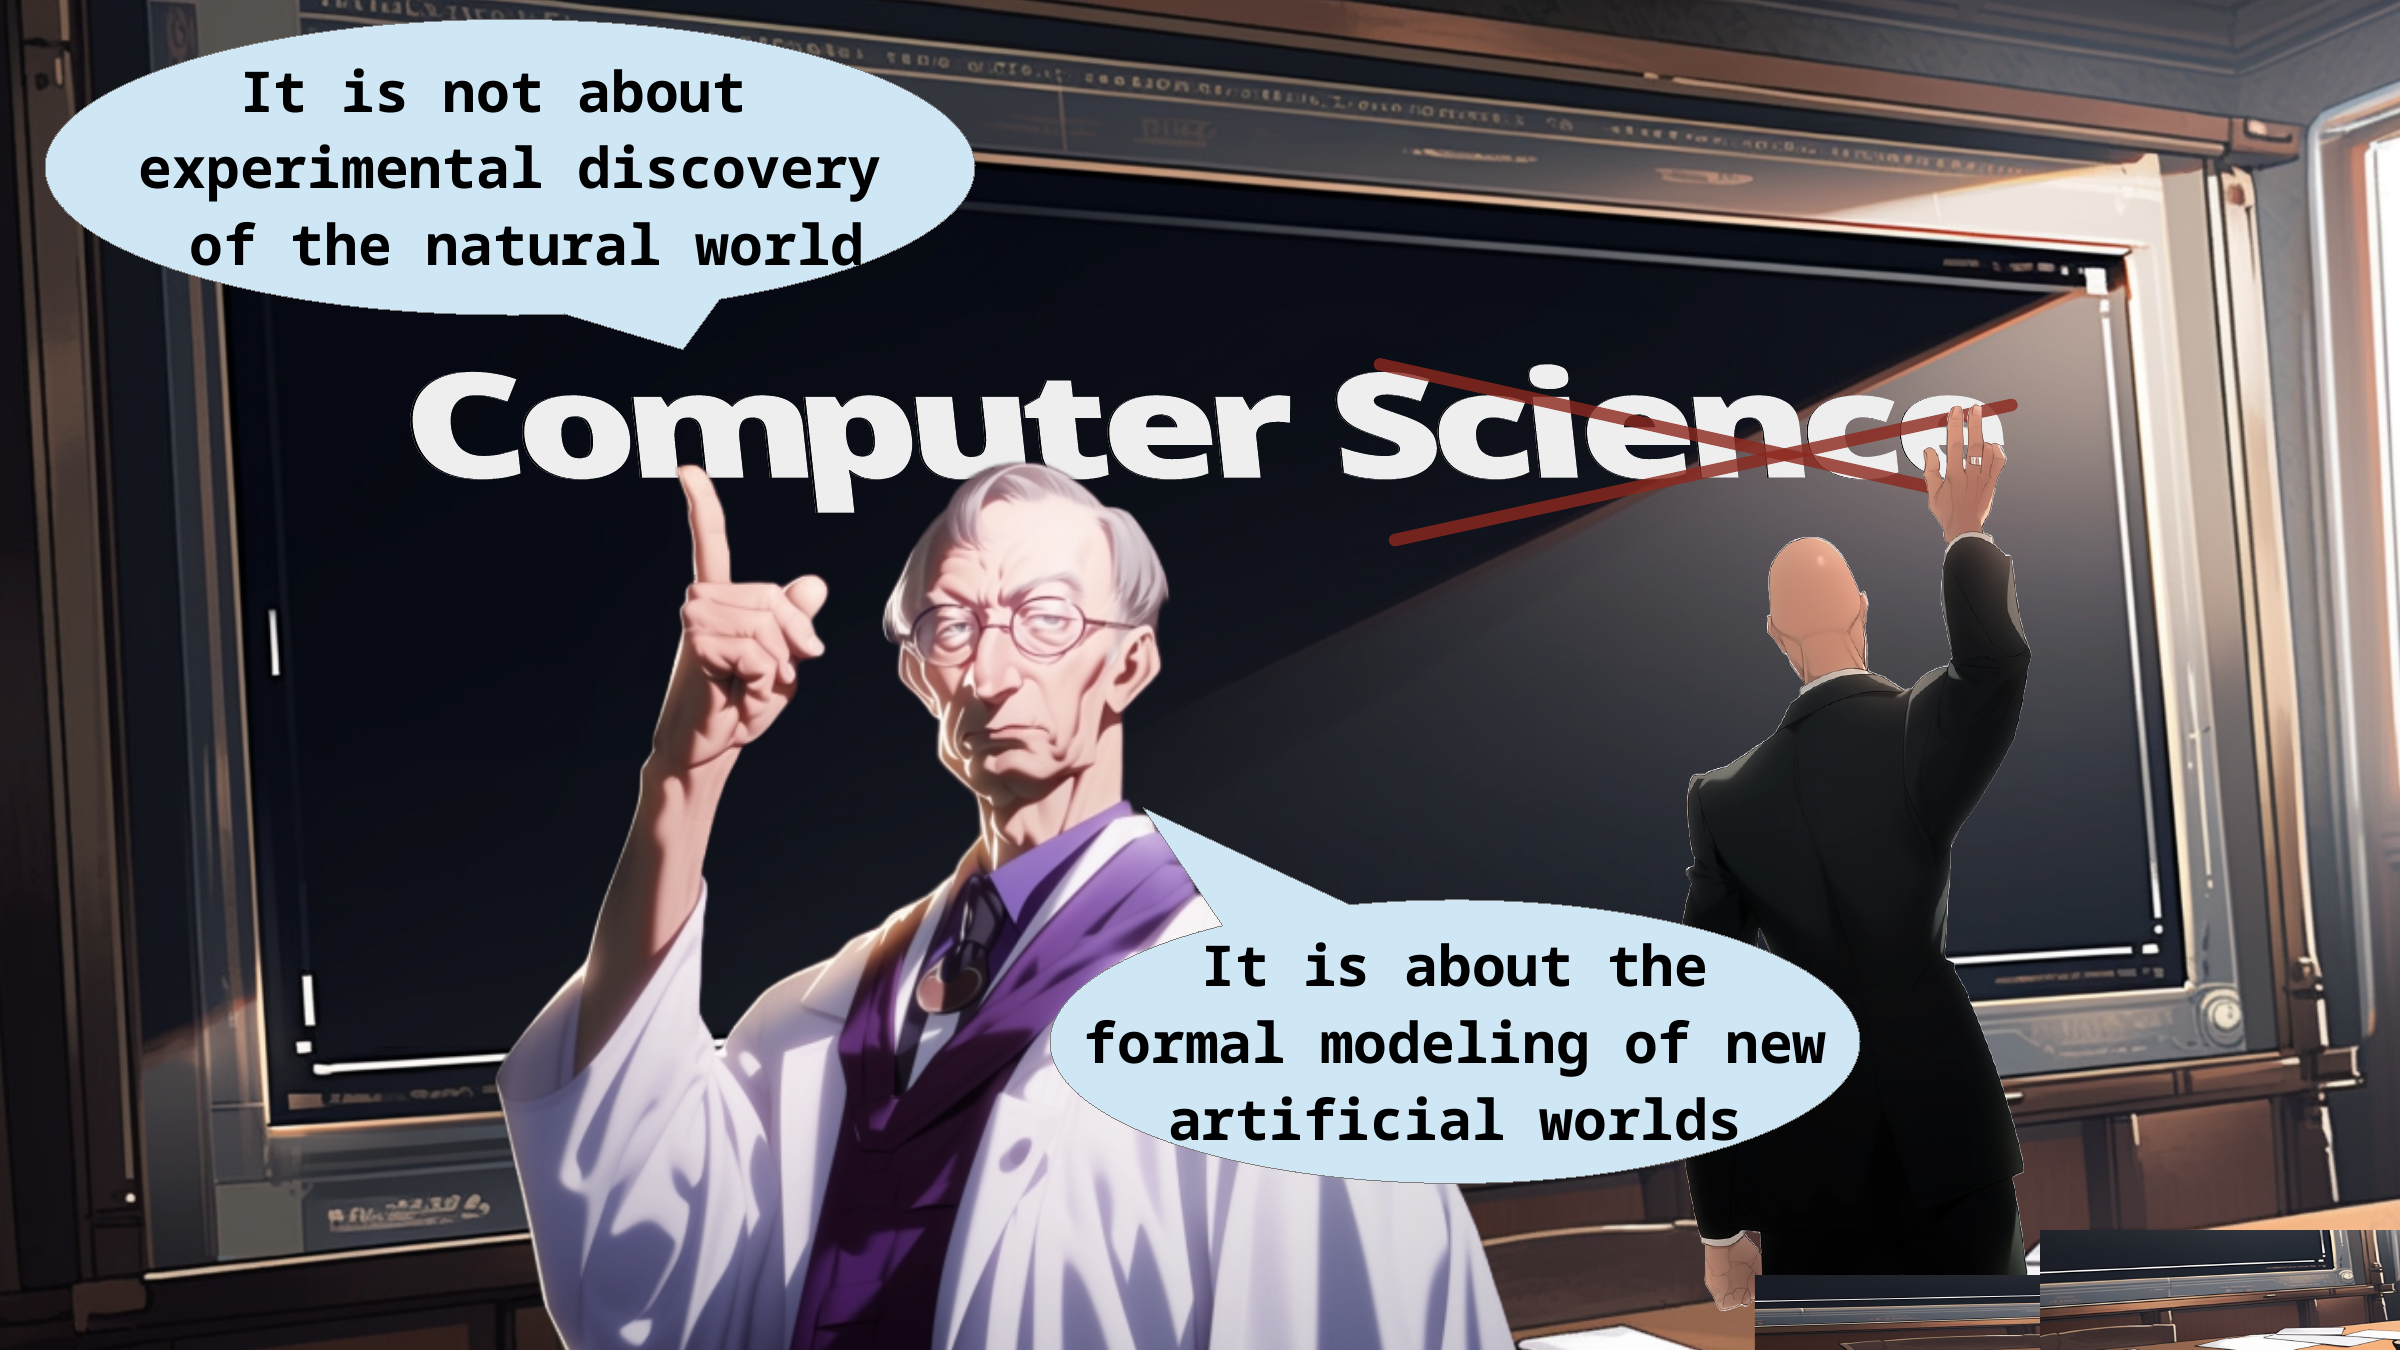

It is not about
experimental discovery
 of the natural world
Computer Science
It is about the
formal modeling of new
artificial worlds